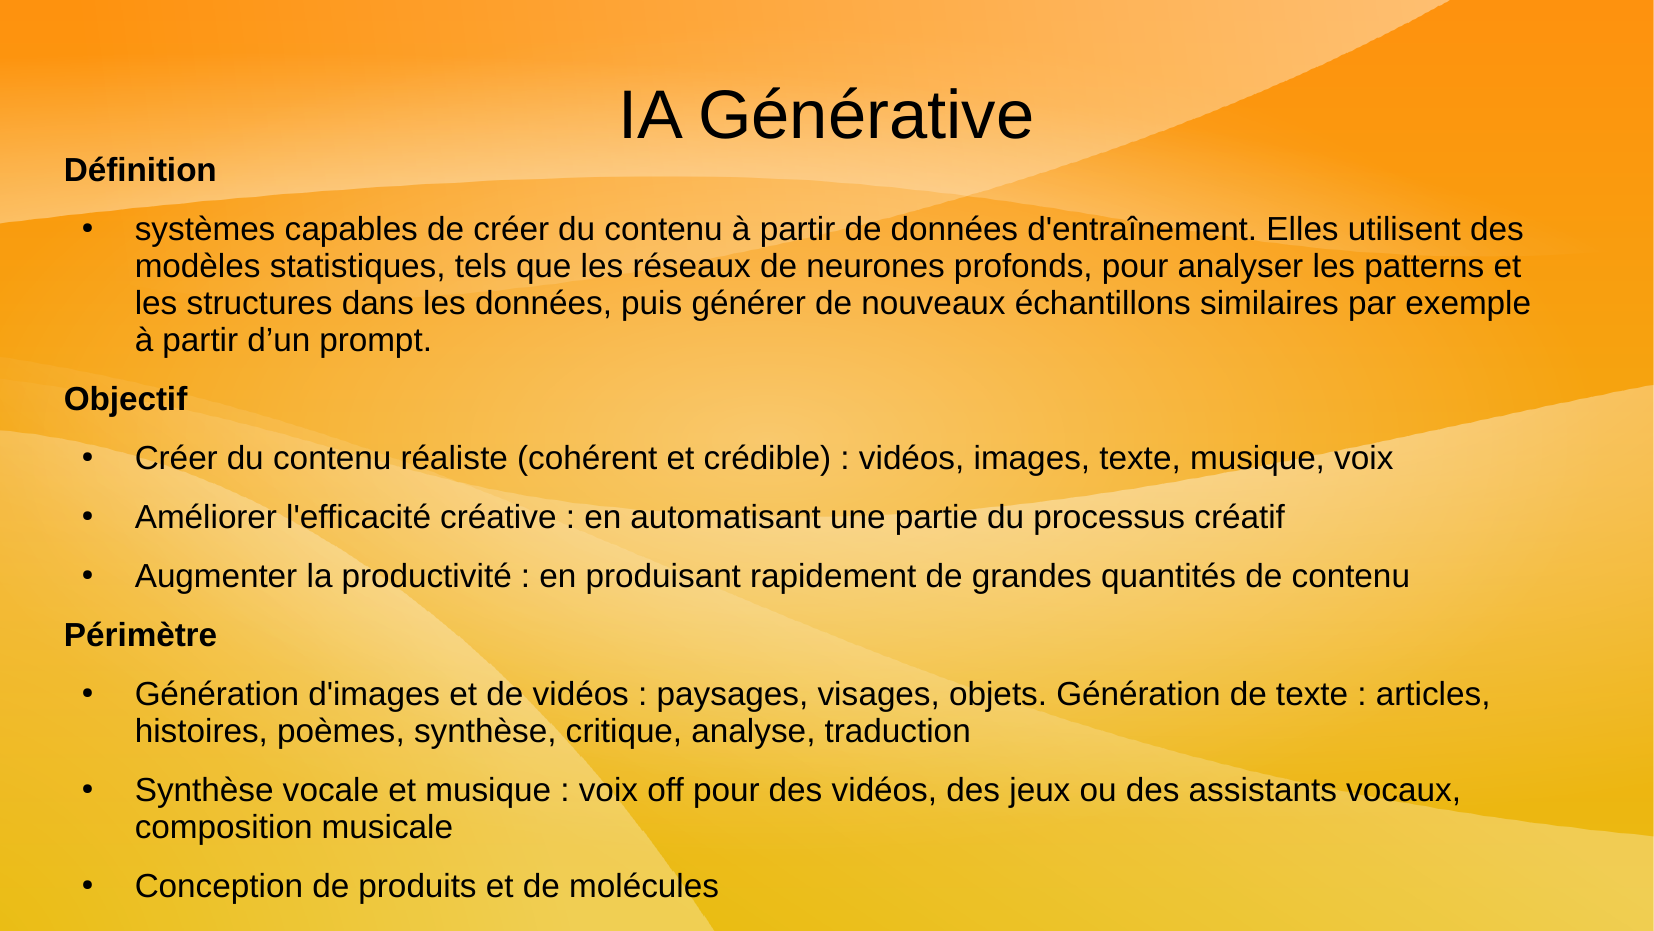

# IA Générative
Définition
systèmes capables de créer du contenu à partir de données d'entraînement. Elles utilisent des modèles statistiques, tels que les réseaux de neurones profonds, pour analyser les patterns et les structures dans les données, puis générer de nouveaux échantillons similaires par exemple à partir d’un prompt.
Objectif
Créer du contenu réaliste (cohérent et crédible) : vidéos, images, texte, musique, voix
Améliorer l'efficacité créative : en automatisant une partie du processus créatif
Augmenter la productivité : en produisant rapidement de grandes quantités de contenu
Périmètre
Génération d'images et de vidéos : paysages, visages, objets. Génération de texte : articles, histoires, poèmes, synthèse, critique, analyse, traduction
Synthèse vocale et musique : voix off pour des vidéos, des jeux ou des assistants vocaux, composition musicale
Conception de produits et de molécules